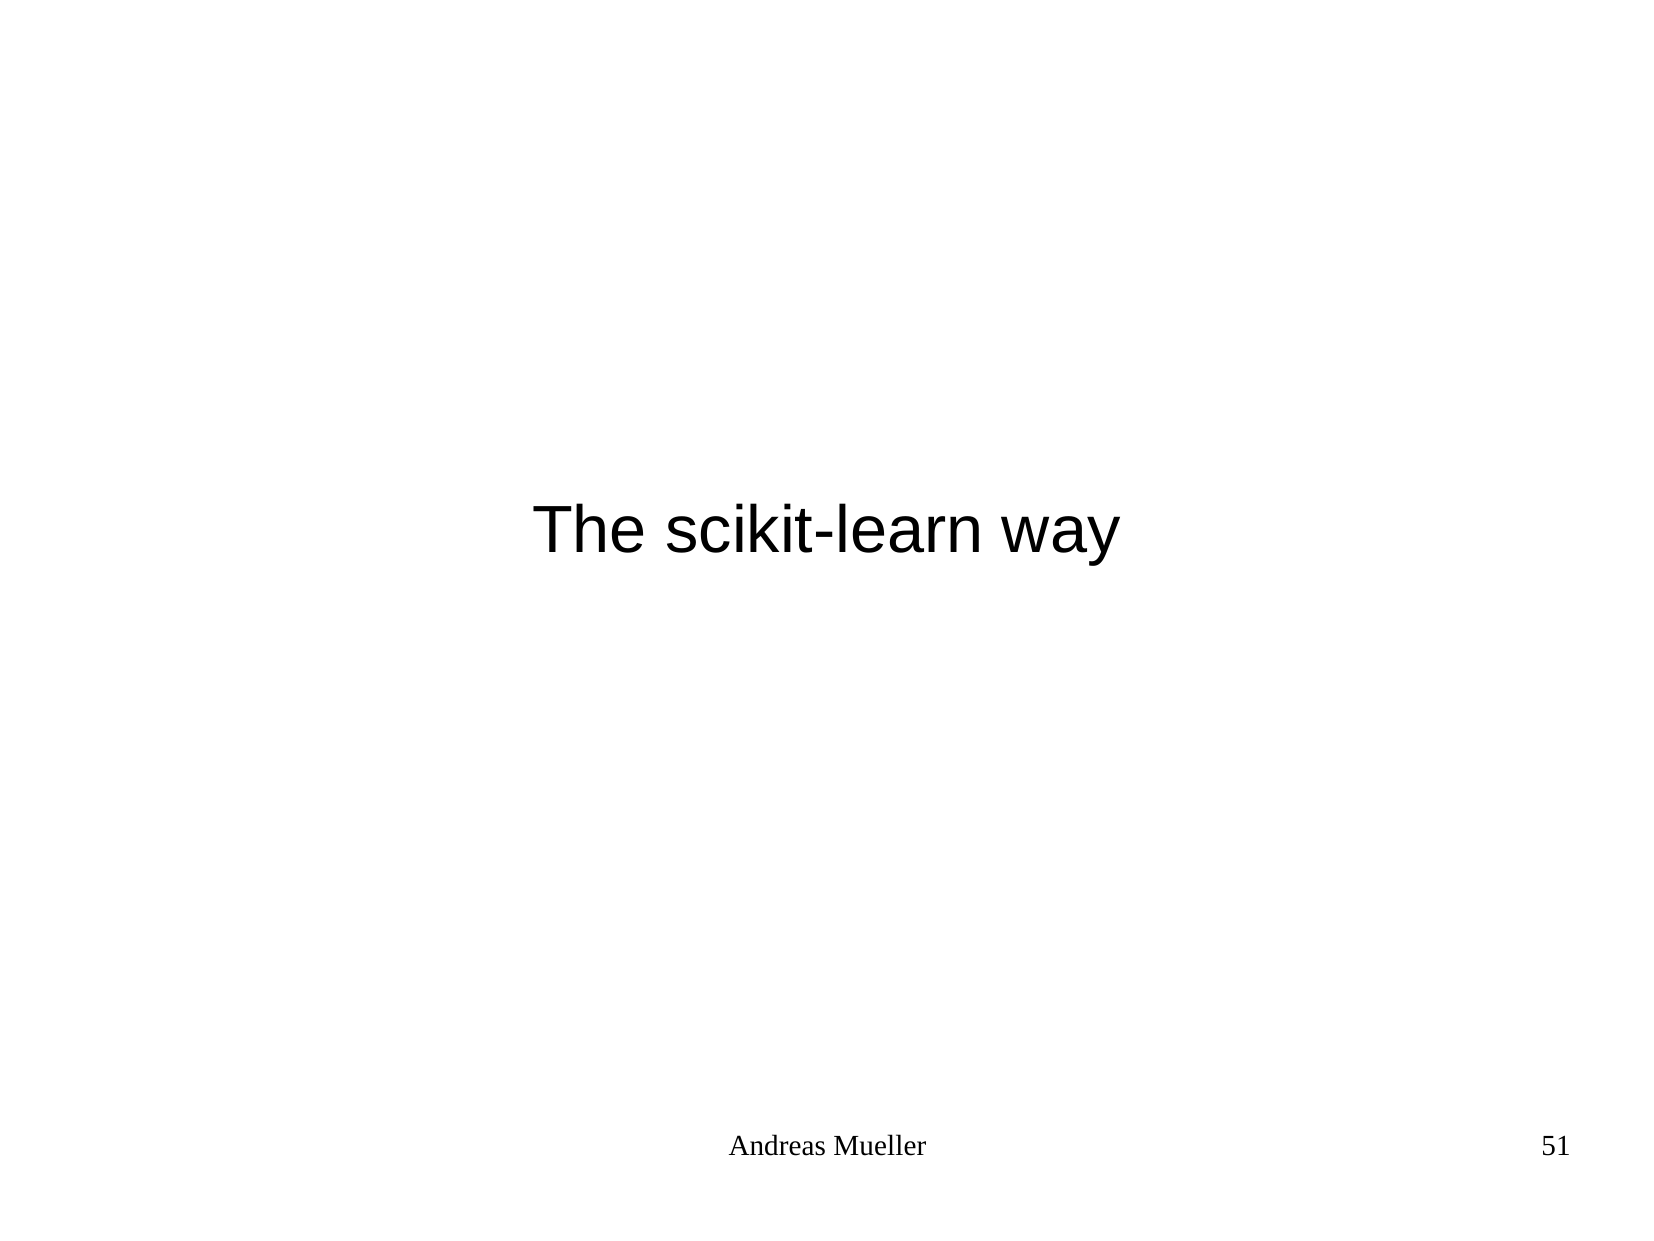

The scikit-learn way
#
Andreas Mueller
51